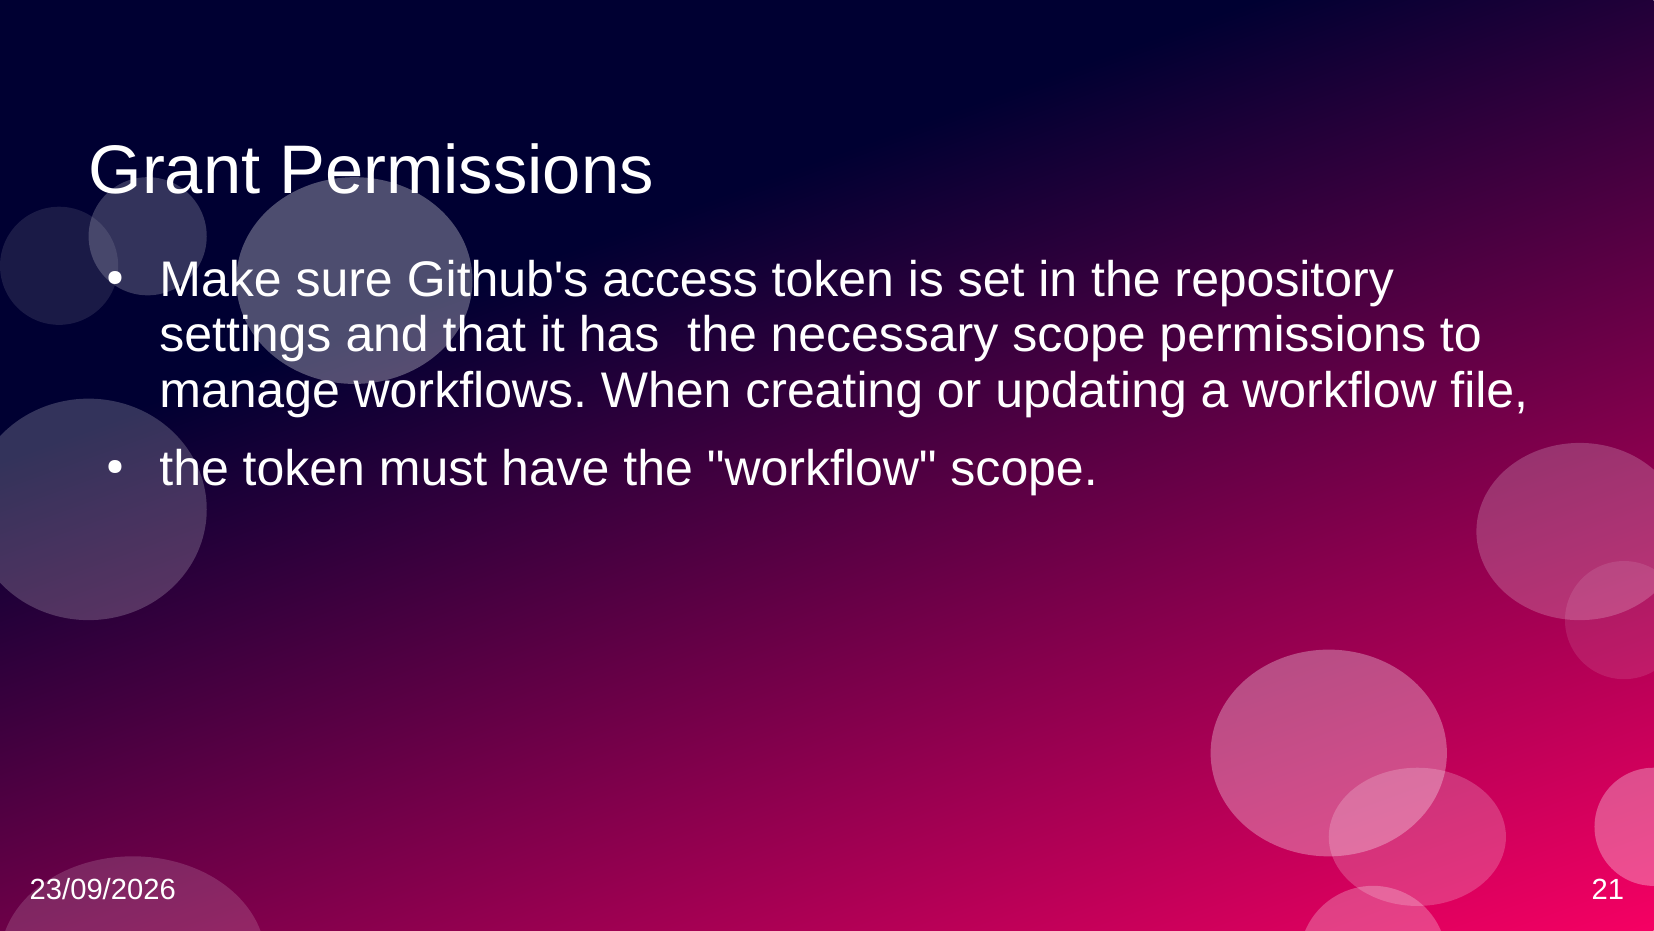

# Grant Permissions
Make sure Github's access token is set in the repository settings and that it has the necessary scope permissions to manage workflows. When creating or updating a workflow file,
the token must have the "workflow" scope.
21